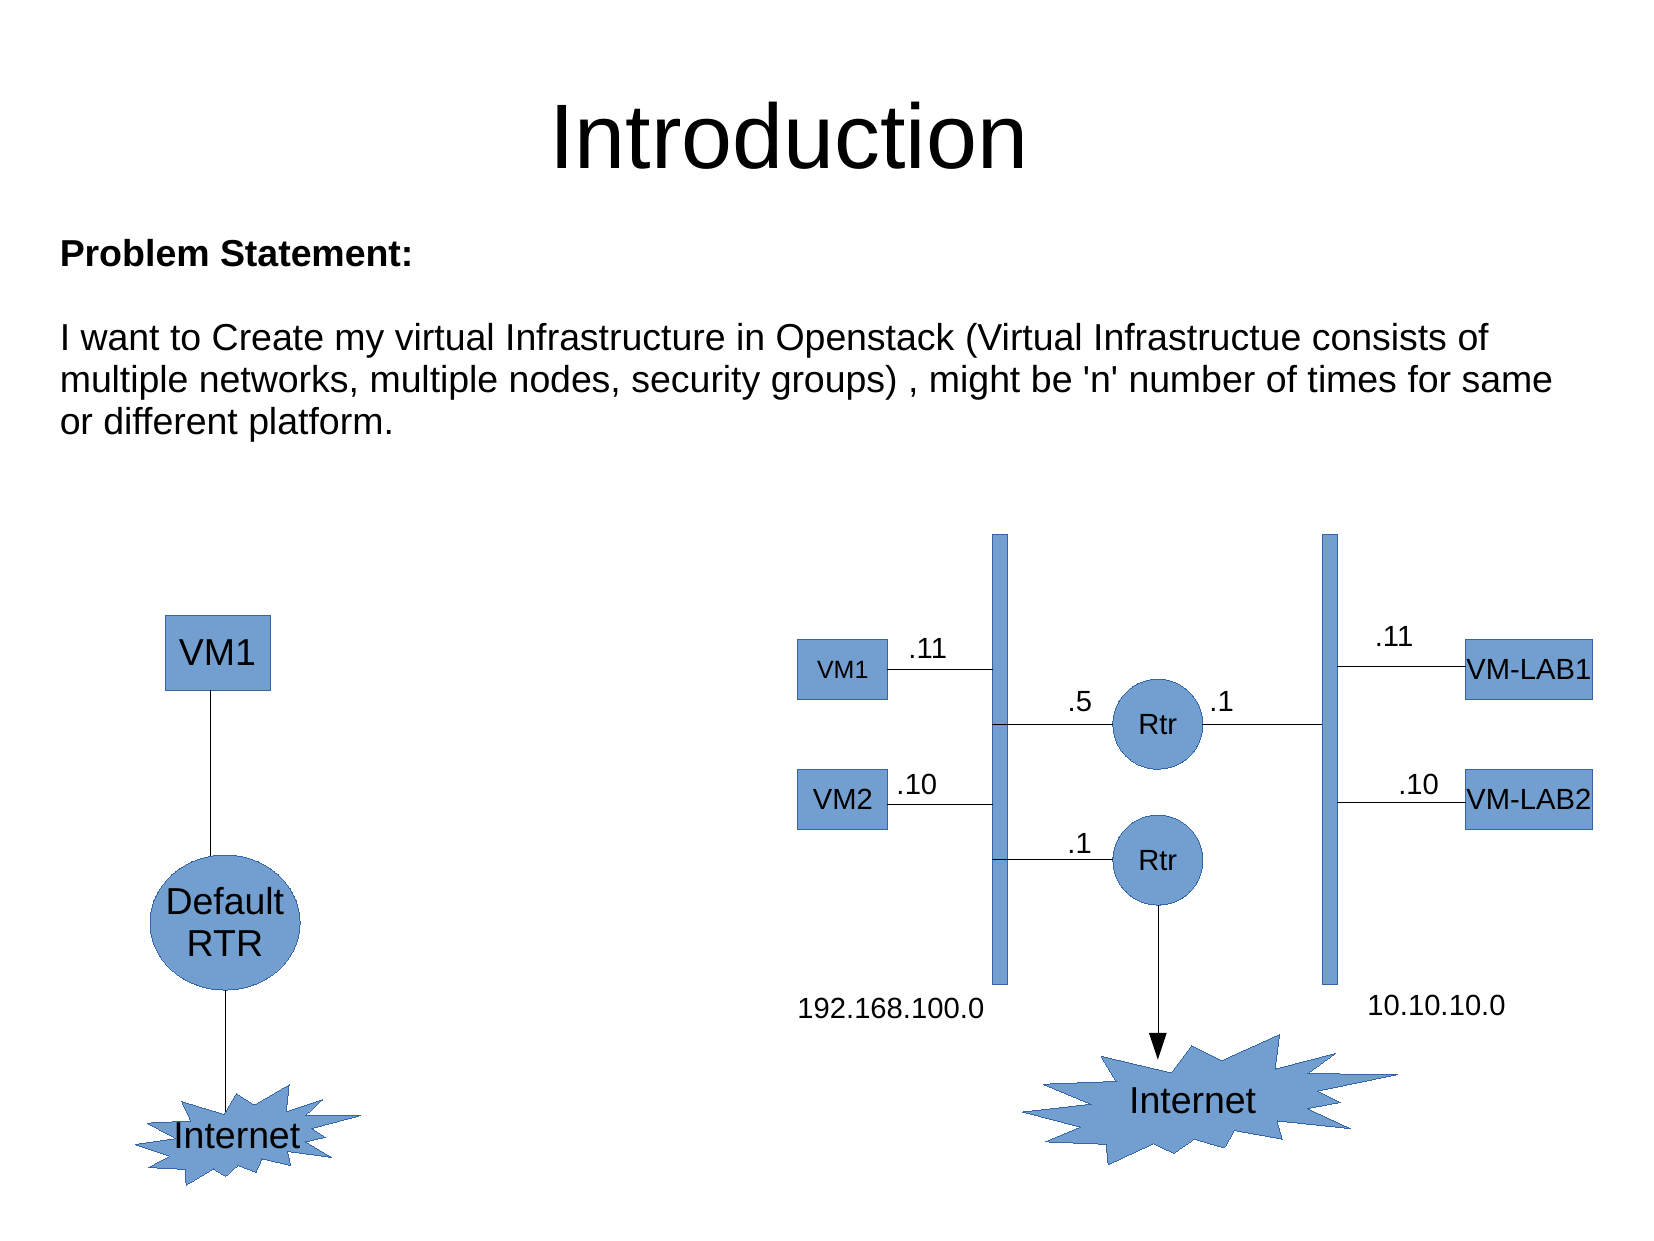

# Introduction
Problem Statement:
I want to Create my virtual Infrastructure in Openstack (Virtual Infrastructue consists of multiple networks, multiple nodes, security groups) , might be 'n' number of times for same or different platform.
.11
.11
VM1
VM-LAB1
.5
.1
Rtr
.10
.10
VM2
VM-LAB2
Rtr
.1
10.10.10.0
192.168.100.0
Internet
VM1
Default
RTR
Internet